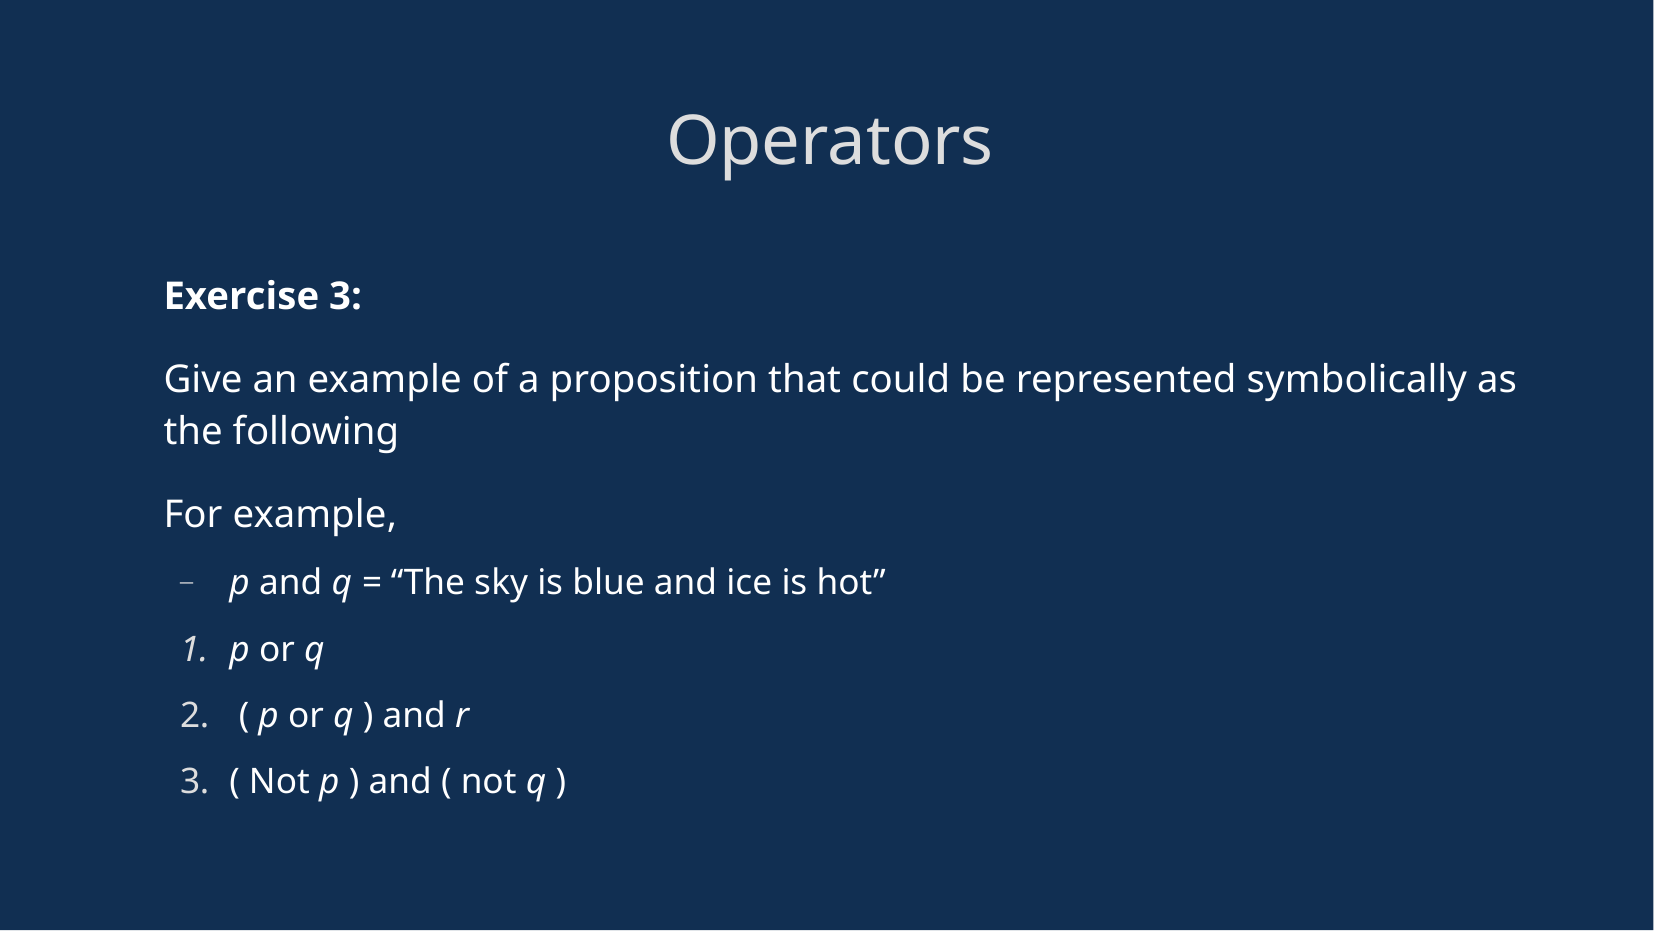

# Operators
Exercise 3:
Give an example of a proposition that could be represented symbolically as the following
For example,
p and q = “The sky is blue and ice is hot”
p or q
 ( p or q ) and r
( Not p ) and ( not q )